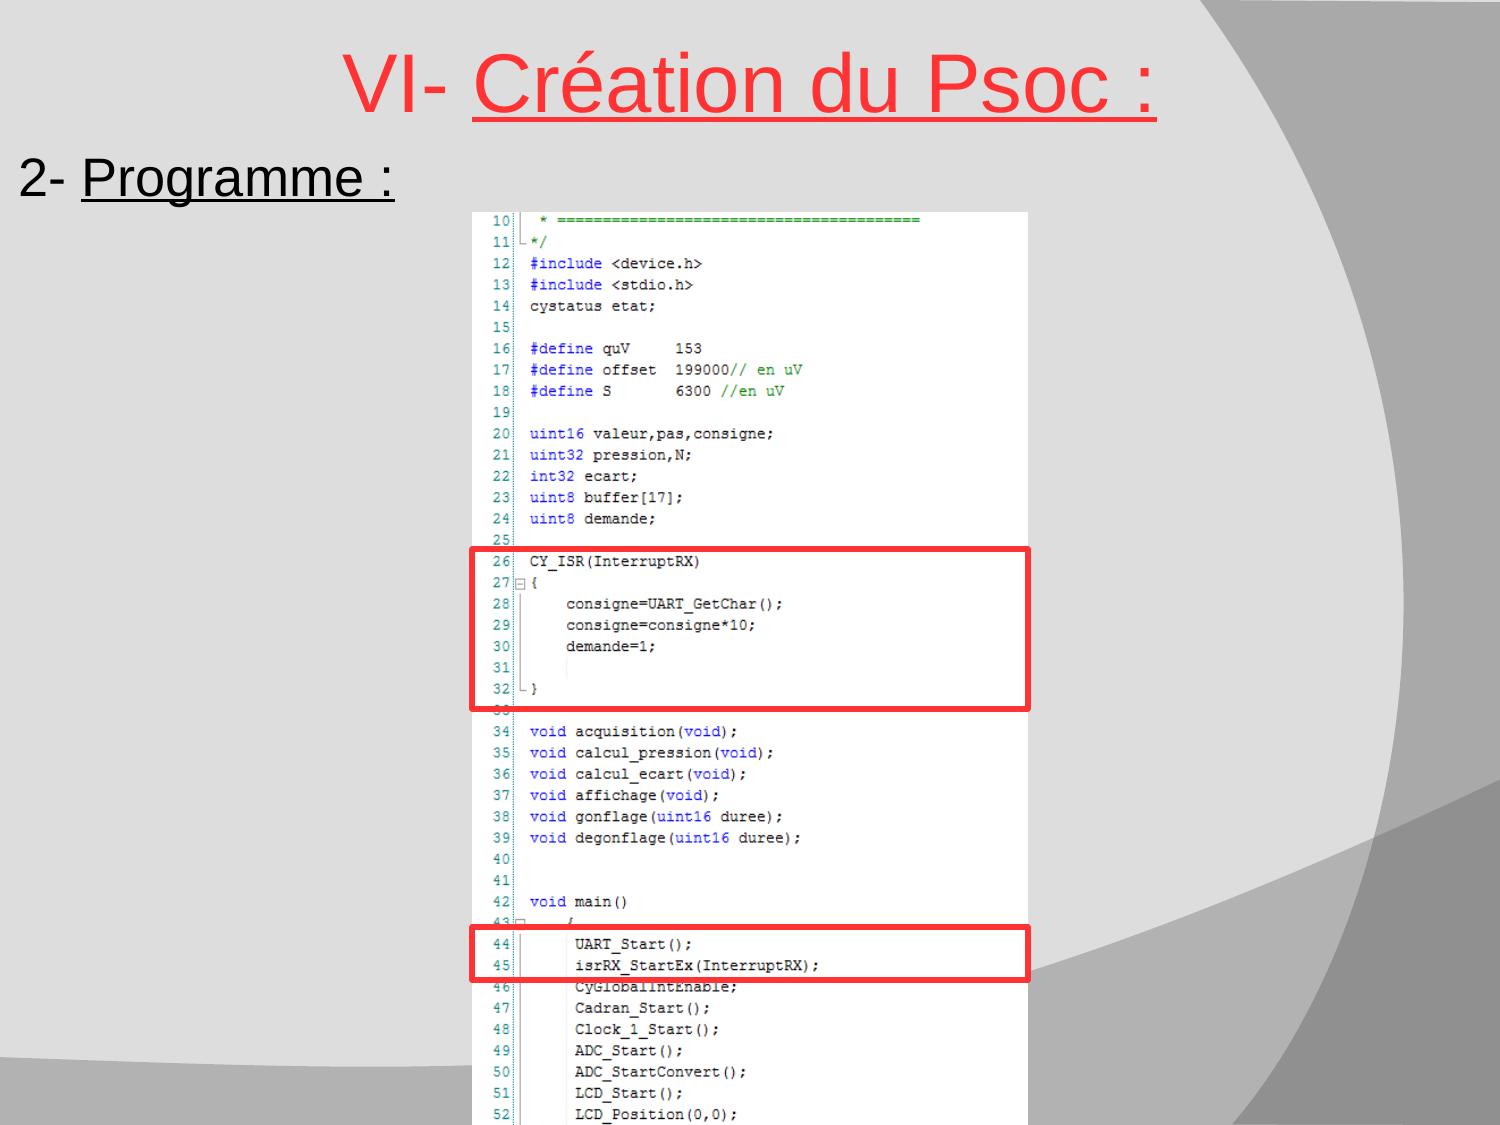

VI- Création du Psoc :
2- Programme :